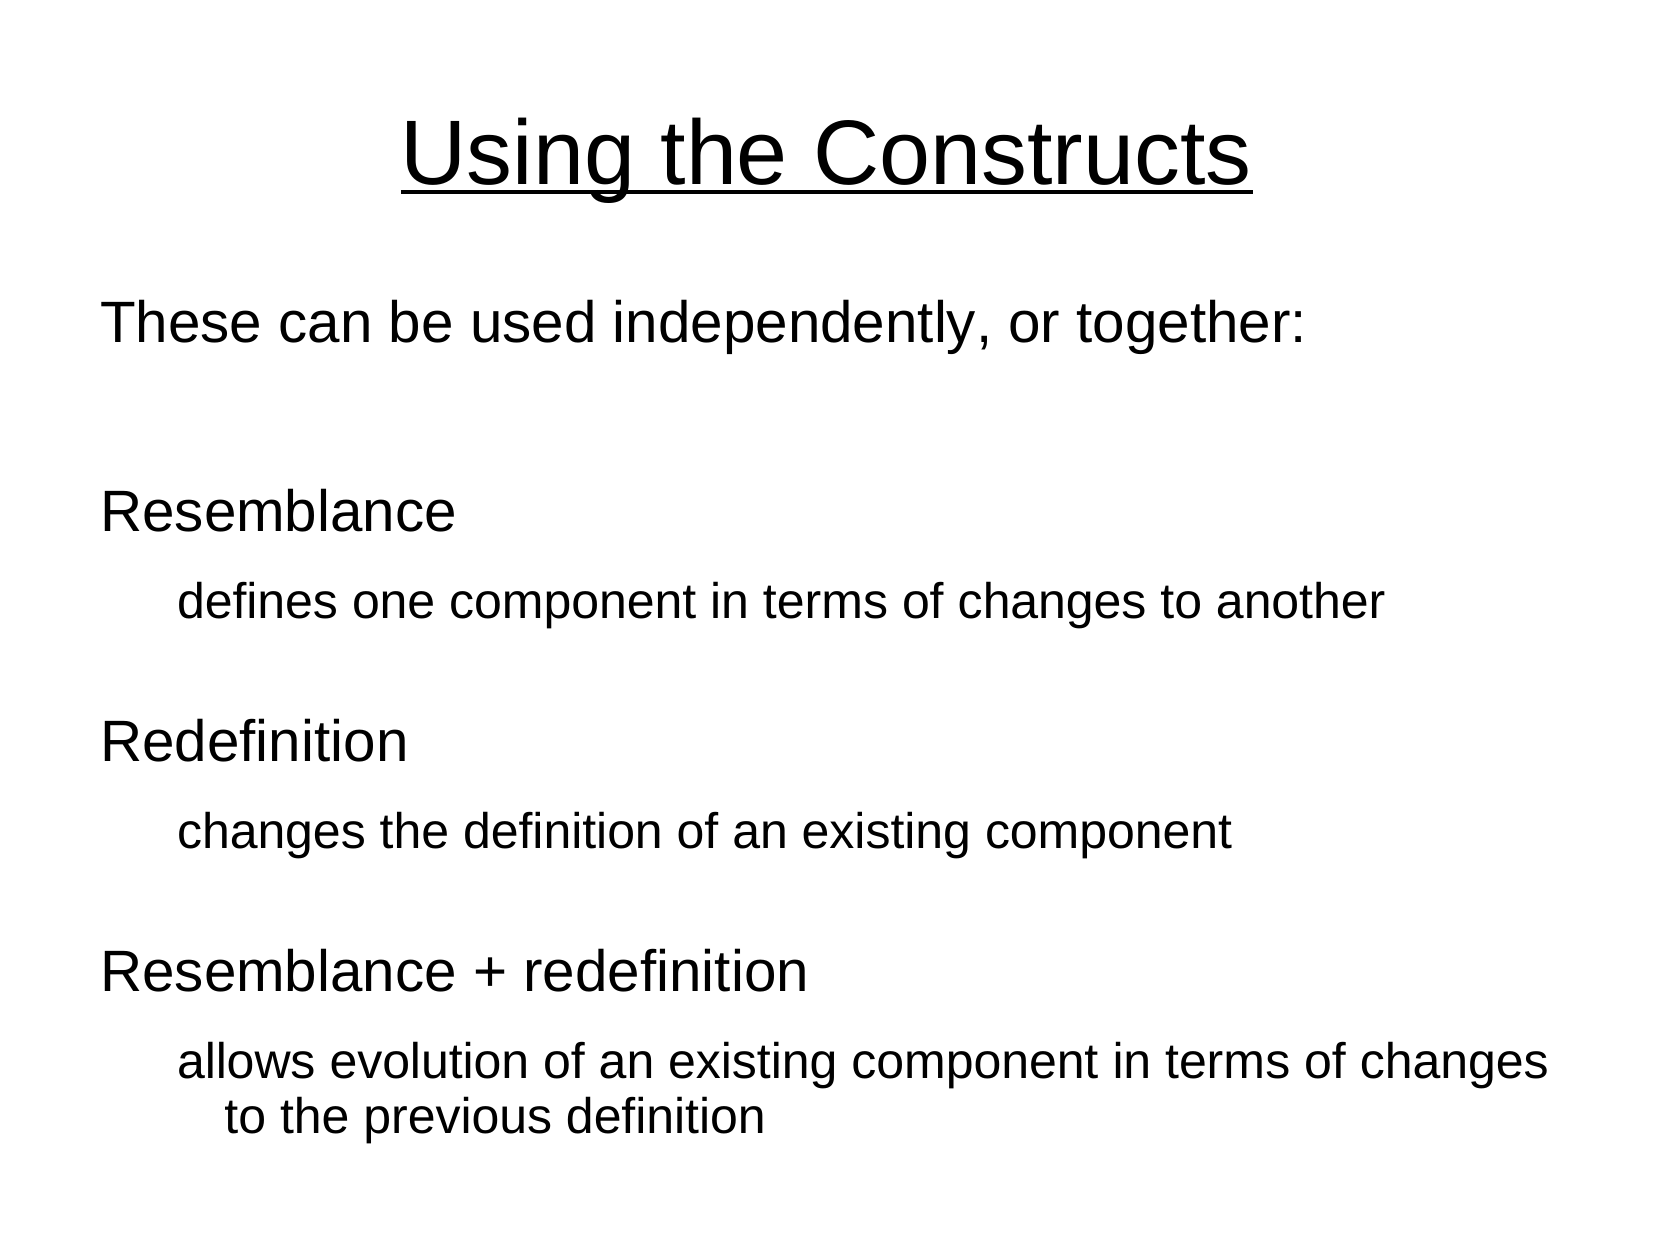

# Using the Constructs
These can be used independently, or together:
Resemblance
defines one component in terms of changes to another
Redefinition
changes the definition of an existing component
Resemblance + redefinition
allows evolution of an existing component in terms of changes to the previous definition